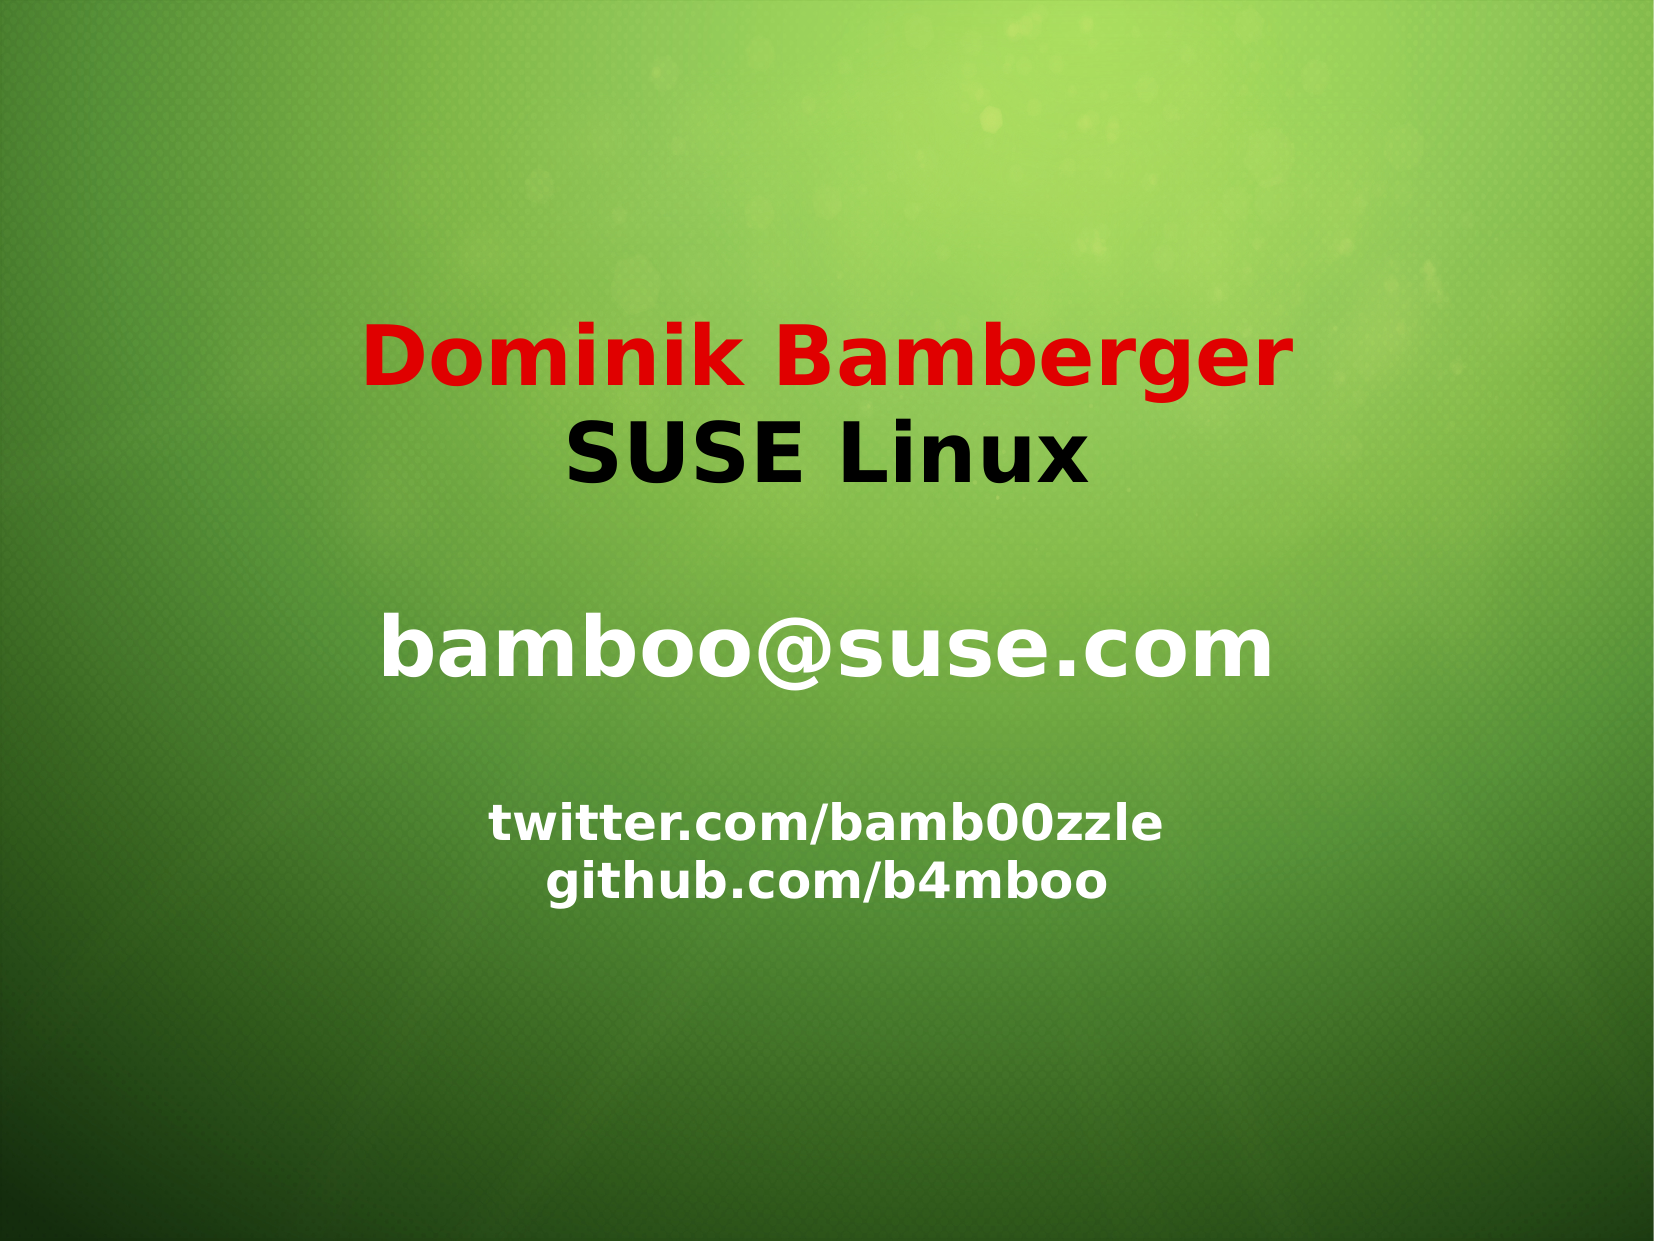

# Dominik Bamberger
SUSE Linux
bamboo@suse.com
twitter.com/bamb00zzle
github.com/b4mboo